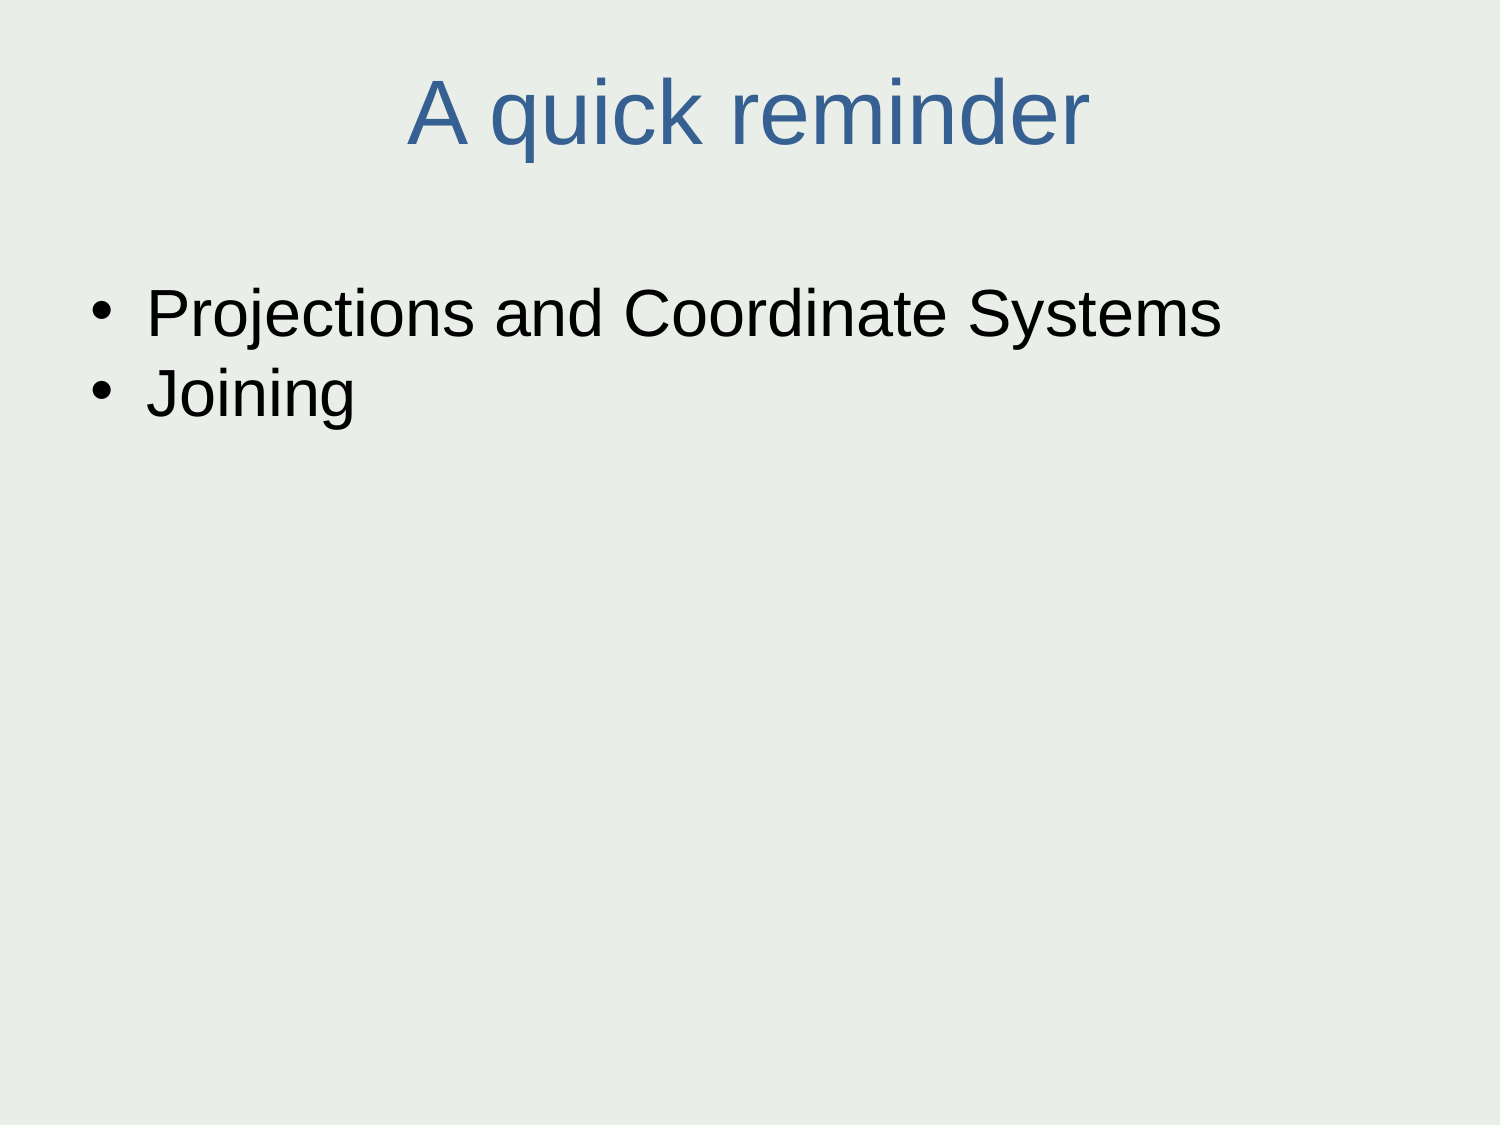

A quick reminder
Projections and Coordinate Systems
Joining